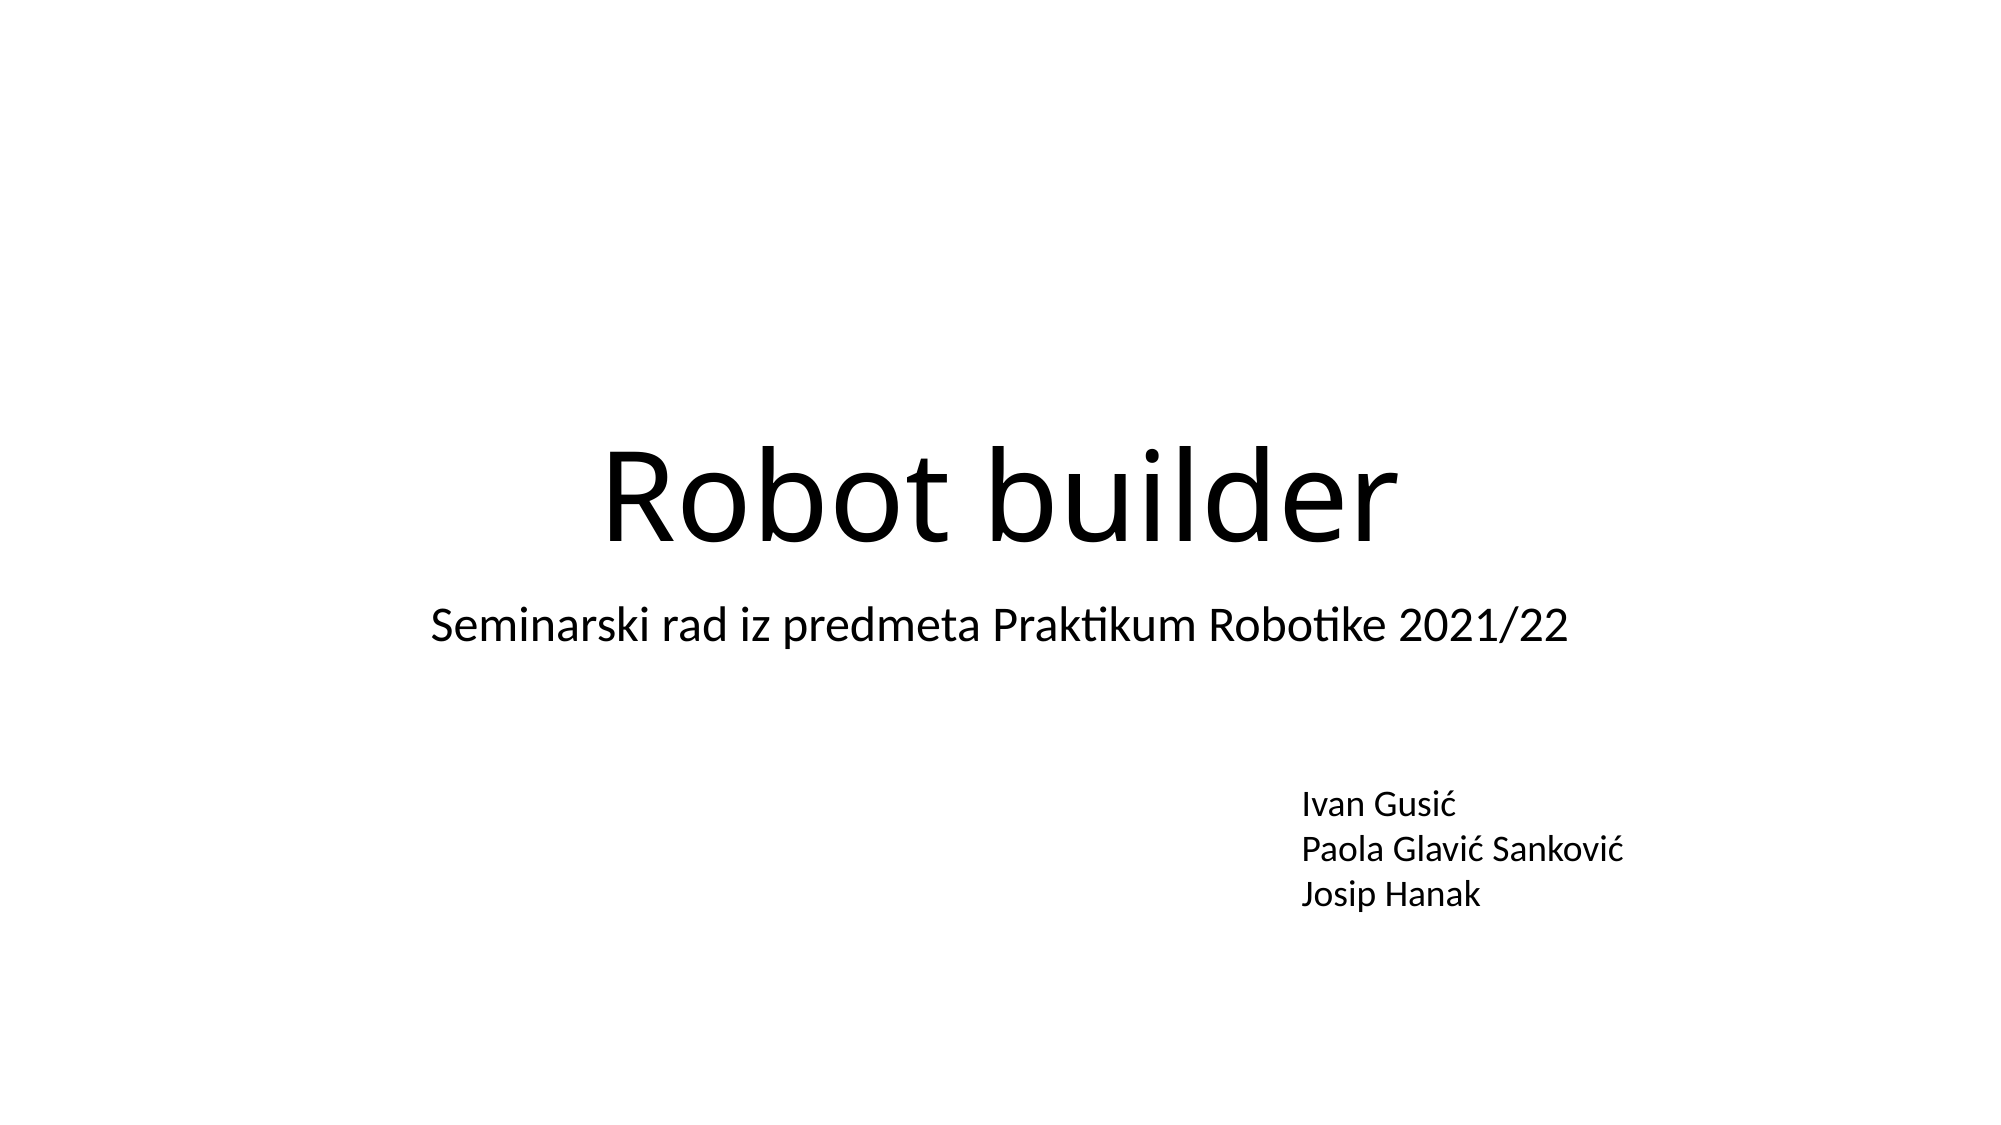

# Robot builder
Seminarski rad iz predmeta Praktikum Robotike 2021/22
Ivan Gusić
Paola Glavić Sanković
Josip Hanak